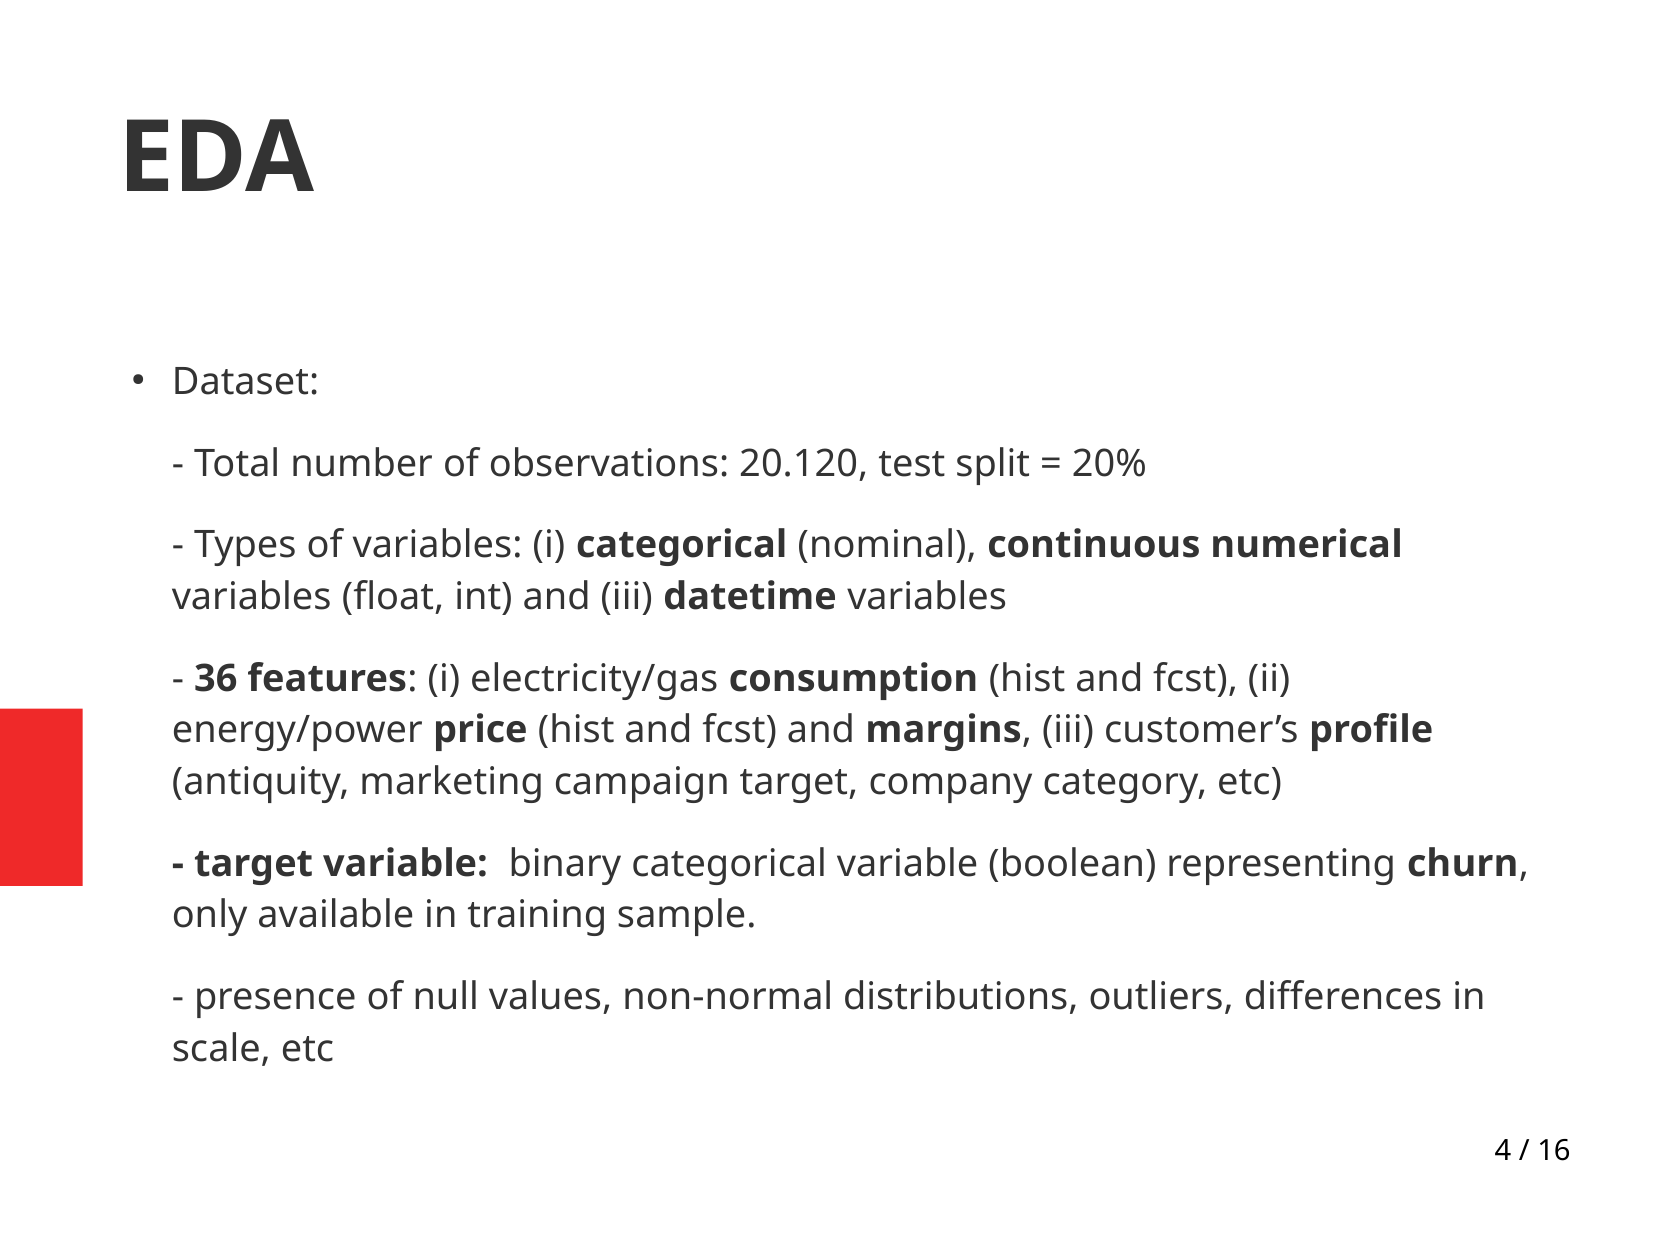

# EDA
Dataset:
- Total number of observations: 20.120, test split = 20%
- Types of variables: (i) categorical (nominal), continuous numerical variables (float, int) and (iii) datetime variables
- 36 features: (i) electricity/gas consumption (hist and fcst), (ii) energy/power price (hist and fcst) and margins, (iii) customer’s profile (antiquity, marketing campaign target, company category, etc)
- target variable: binary categorical variable (boolean) representing churn, only available in training sample.
- presence of null values, non-normal distributions, outliers, differences in scale, etc
4